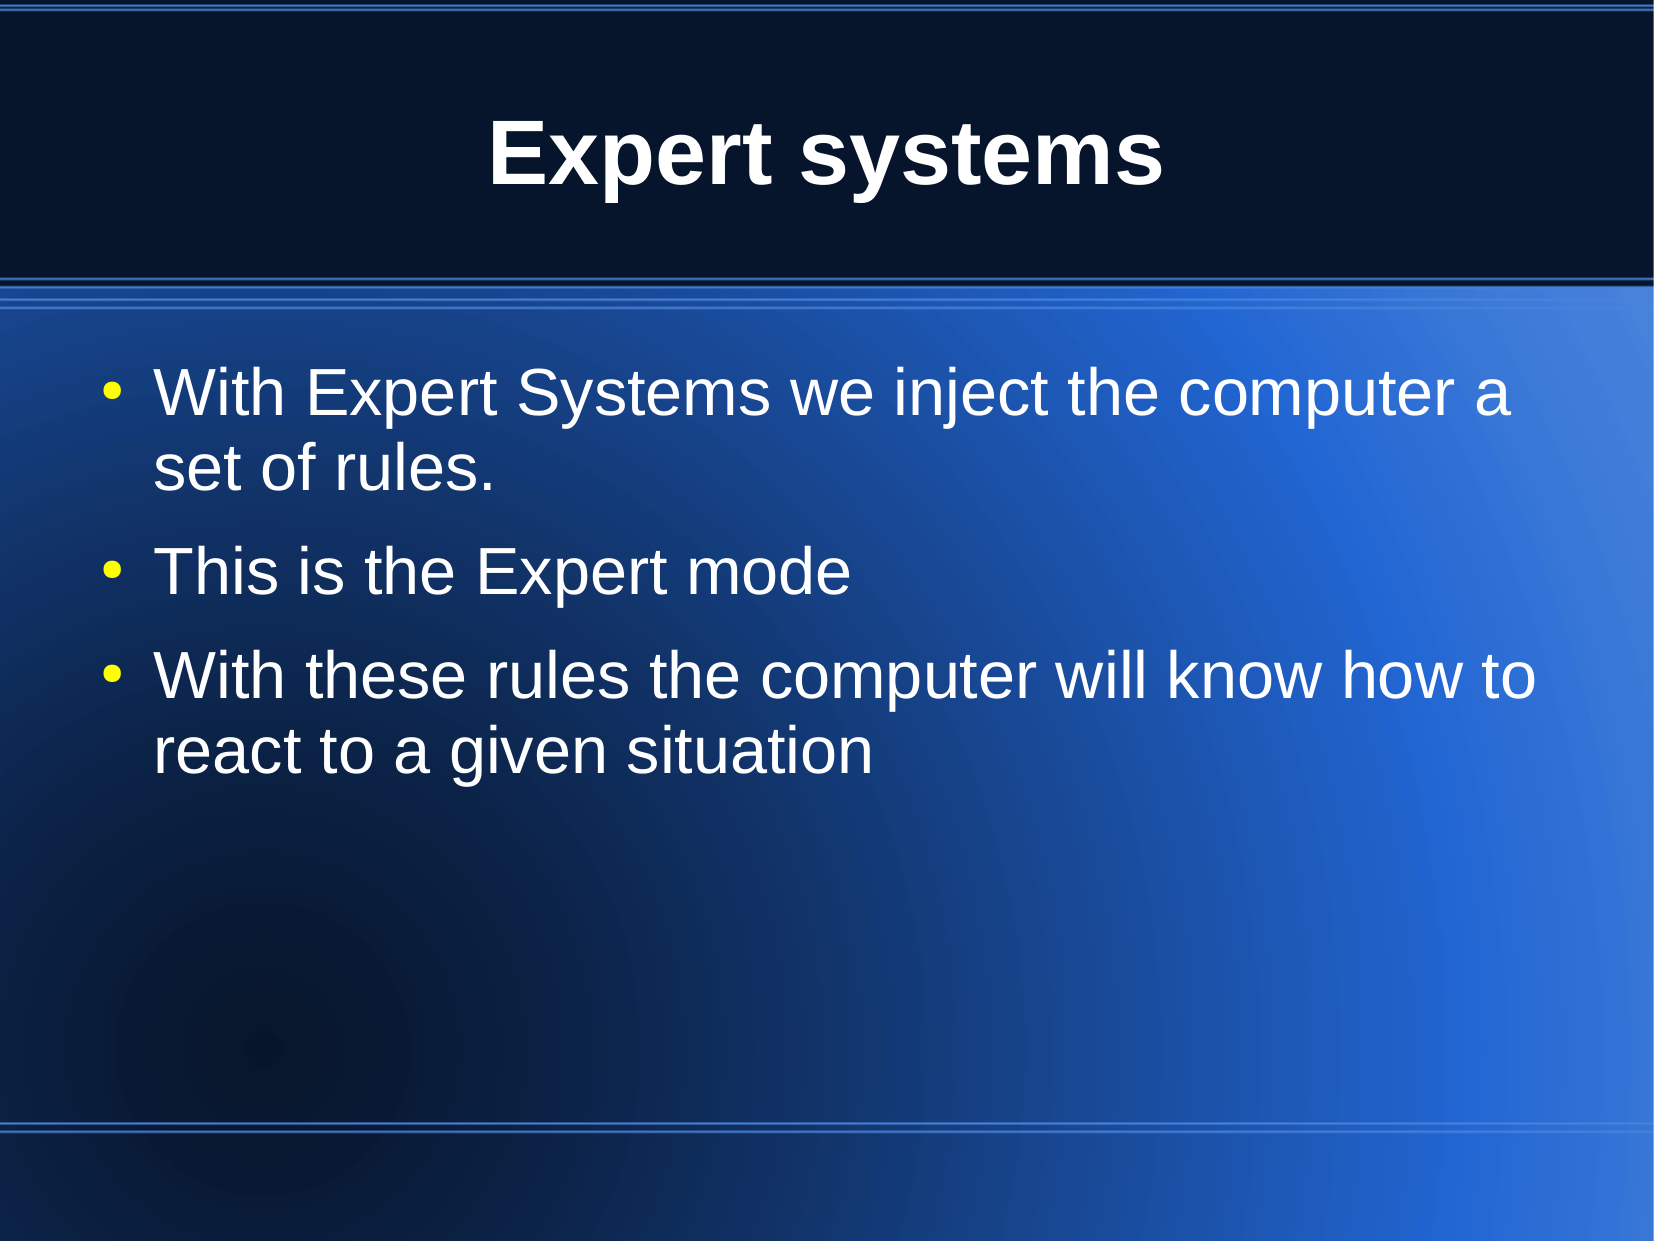

# Expert systems
With Expert Systems we inject the computer a set of rules.
This is the Expert mode
With these rules the computer will know how to react to a given situation